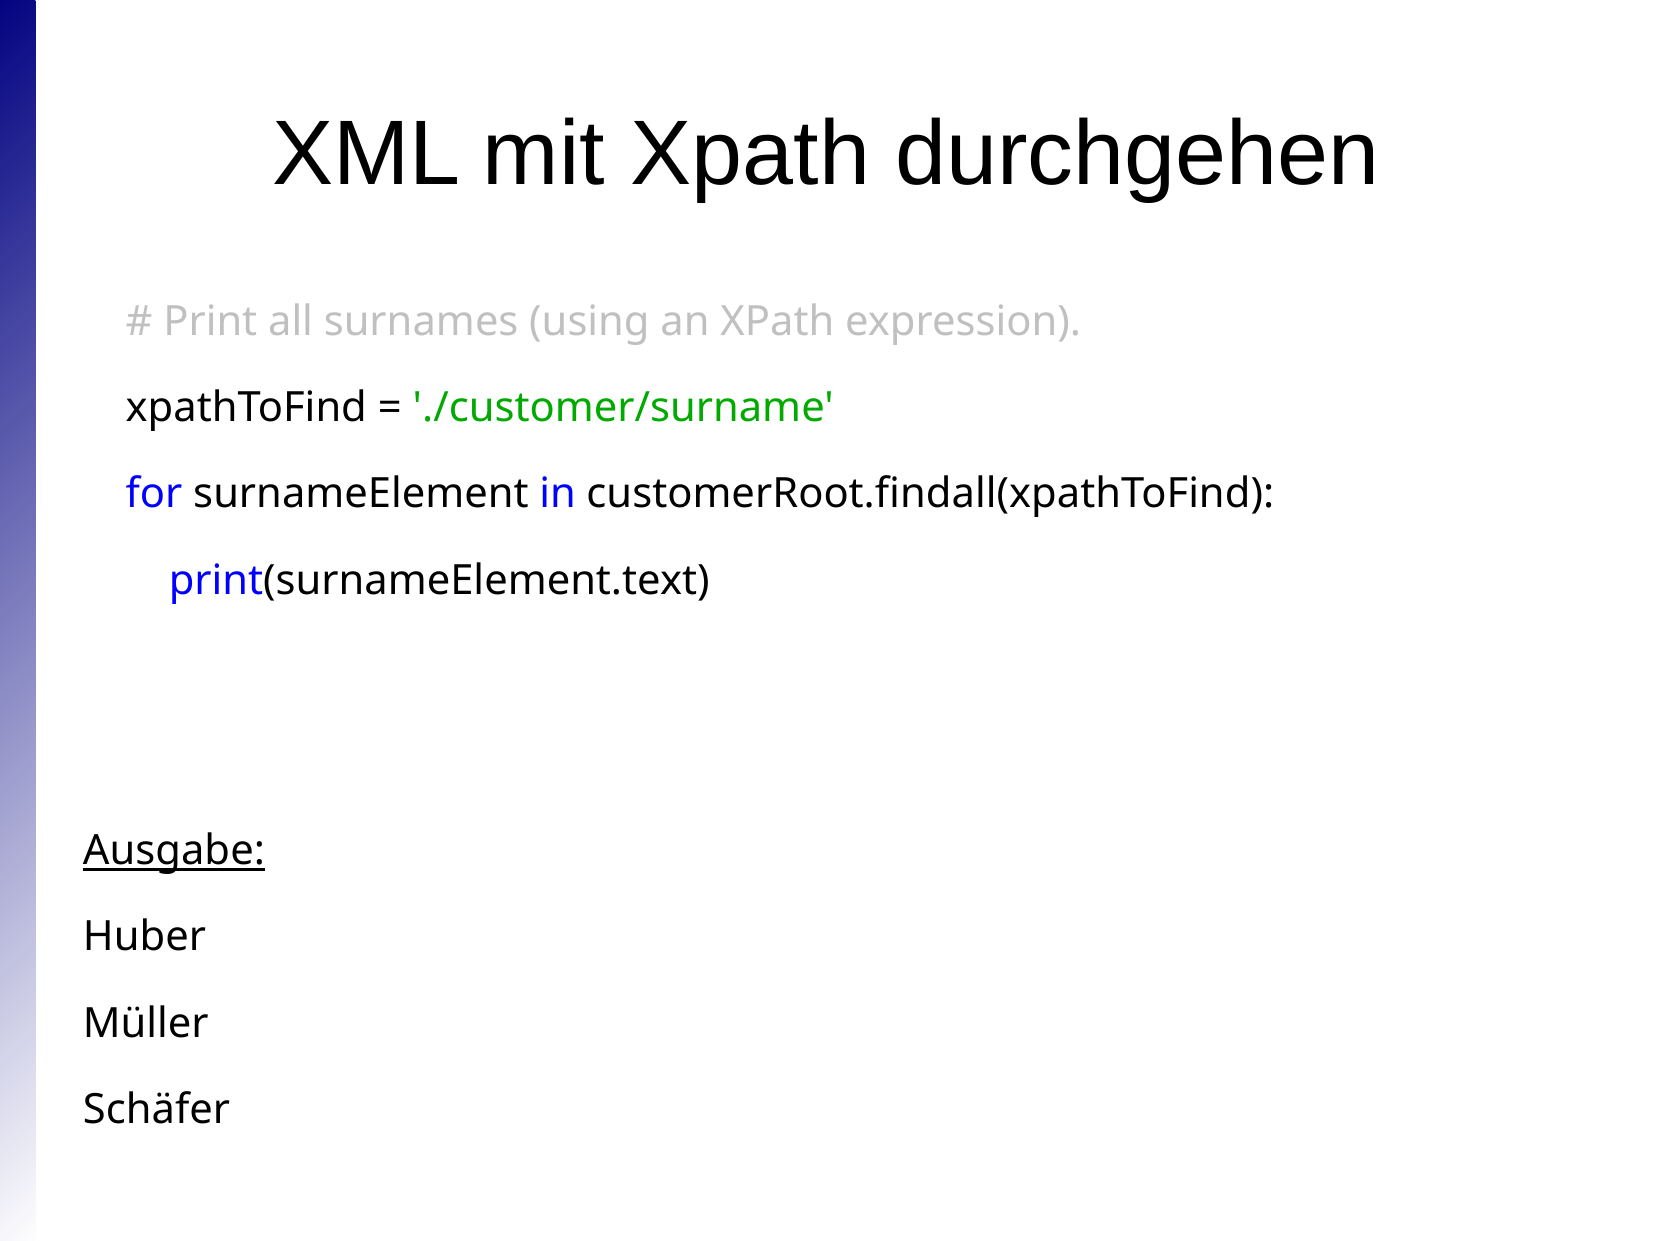

# XML mit Xpath durchgehen
 # Print all surnames (using an XPath expression).
 xpathToFind = './customer/surname'
 for surnameElement in customerRoot.findall(xpathToFind):
 print(surnameElement.text)
Ausgabe:
Huber
Müller
Schäfer